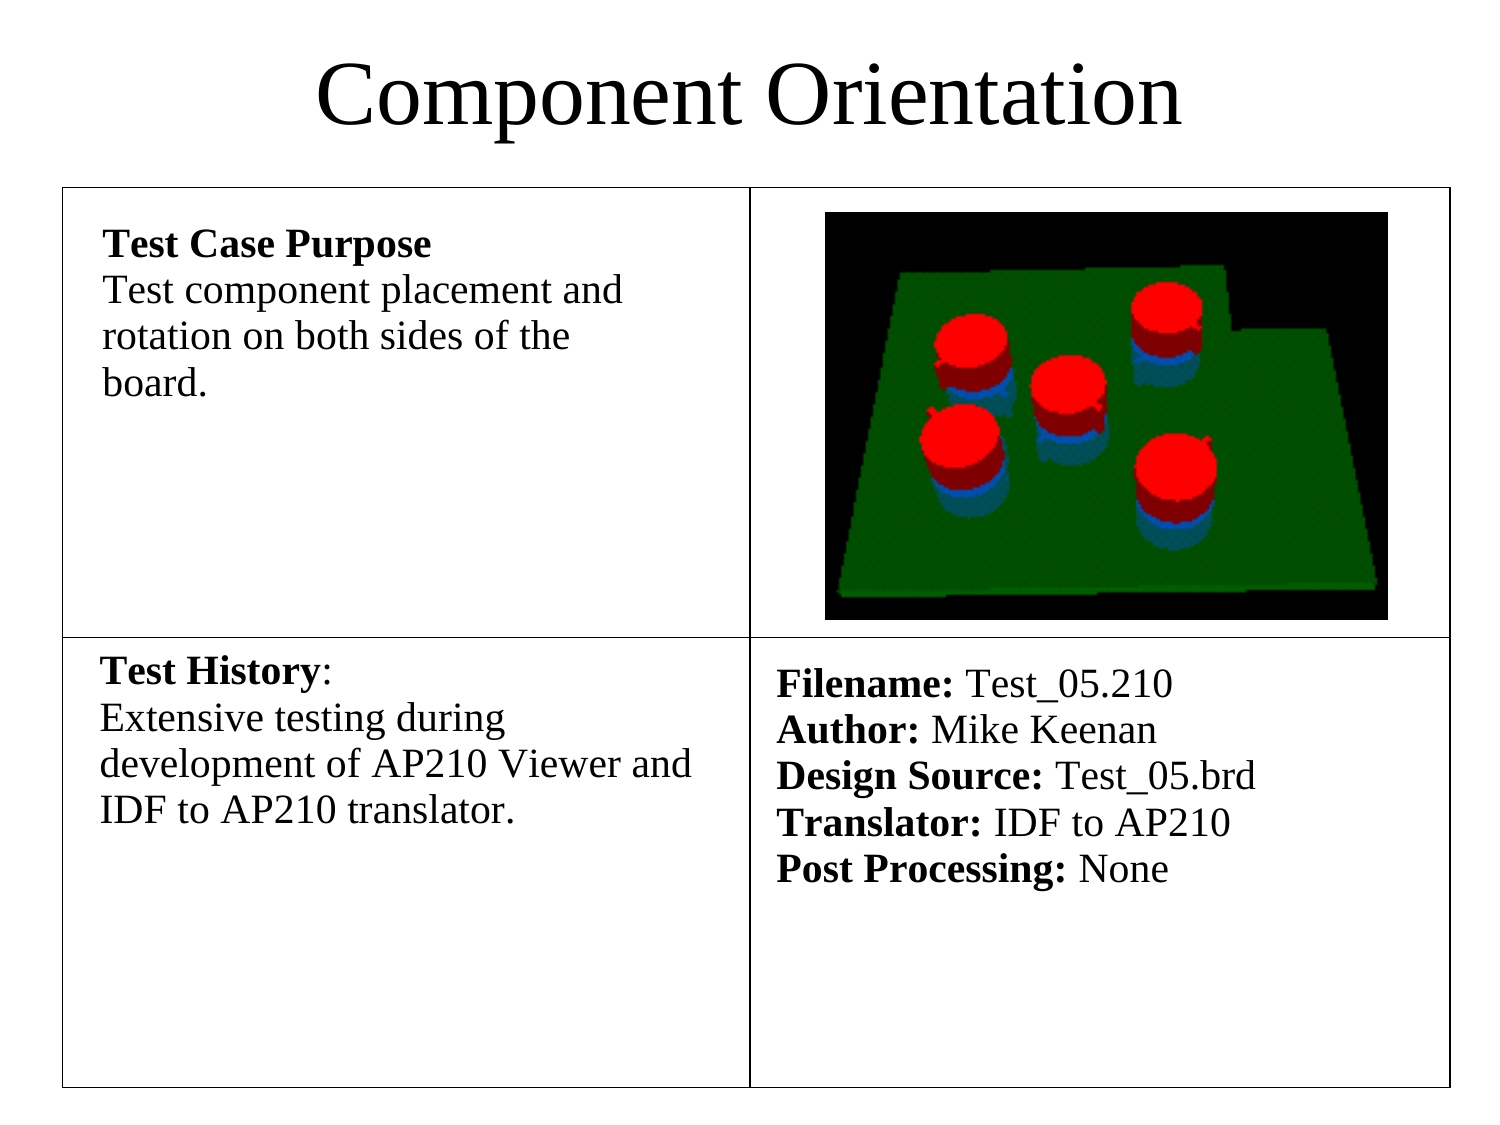

# Component Orientation
Test Case Purpose
Test component placement and rotation on both sides of the board.
Test History:
Extensive testing during development of AP210 Viewer and IDF to AP210 translator.
Filename: Test_05.210
Author: Mike Keenan
Design Source: Test_05.brd
Translator: IDF to AP210
Post Processing: None